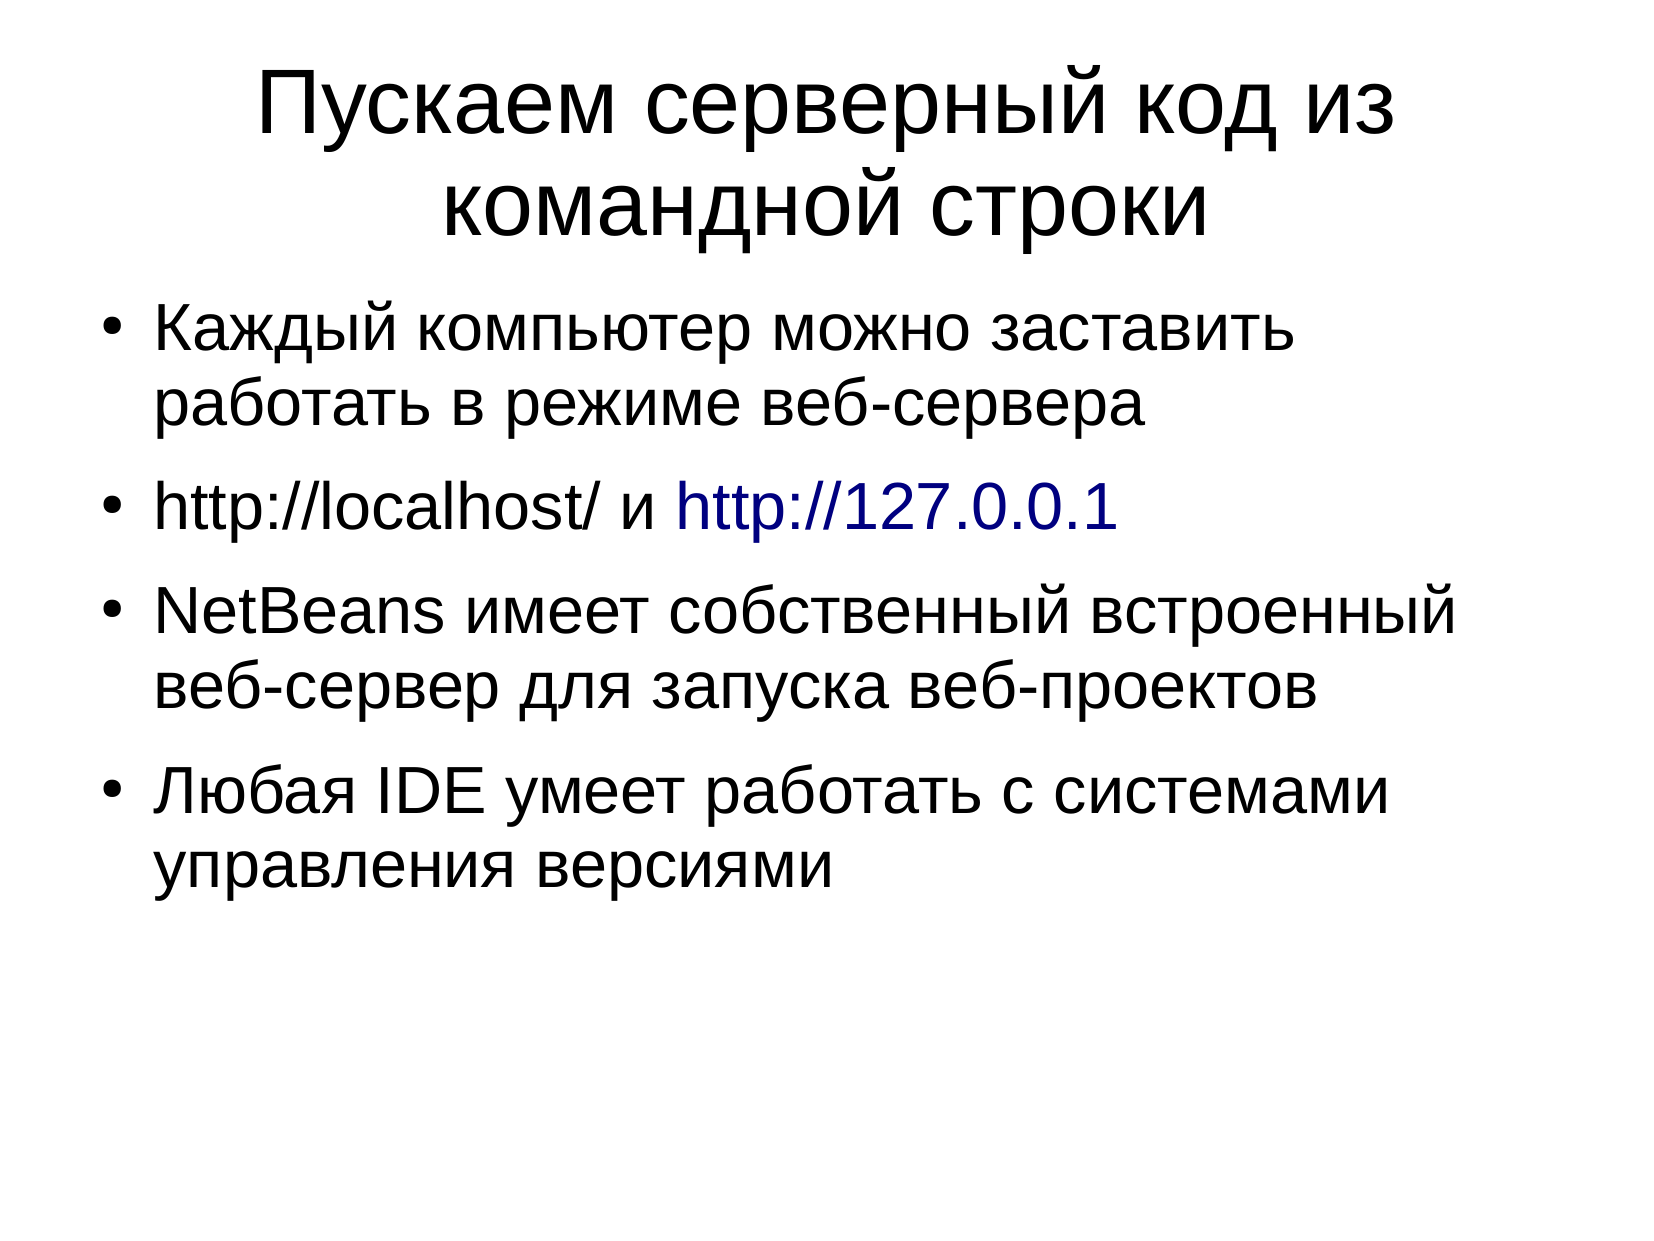

# Пускаем серверный код из командной строки
Каждый компьютер можно заставить работать в режиме веб-сервера
http://localhost/ и http://127.0.0.1
NetBeans имеет собственный встроенный веб-сервер для запуска веб-проектов
Любая IDE умеет работать с системами управления версиями